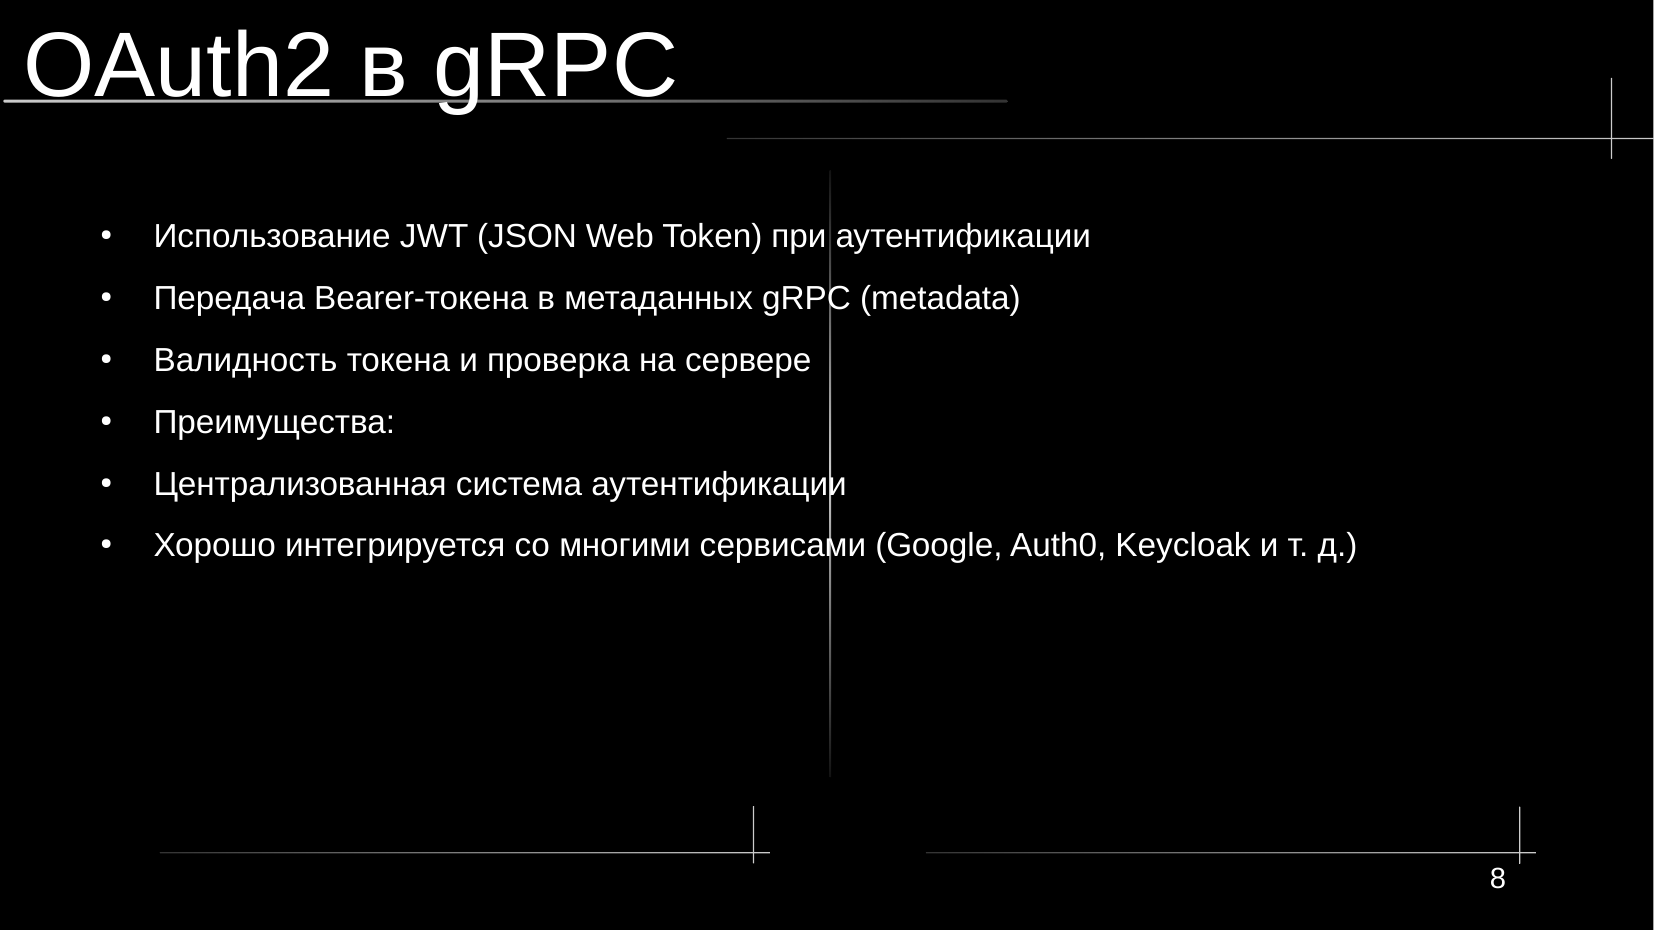

# OAuth2 в gRPC
Использование JWT (JSON Web Token) при аутентификации
Передача Bearer-токена в метаданных gRPC (metadata)
Валидность токена и проверка на сервере
Преимущества:
Централизованная система аутентификации
Хорошо интегрируется со многими сервисами (Google, Auth0, Keycloak и т. д.)
8